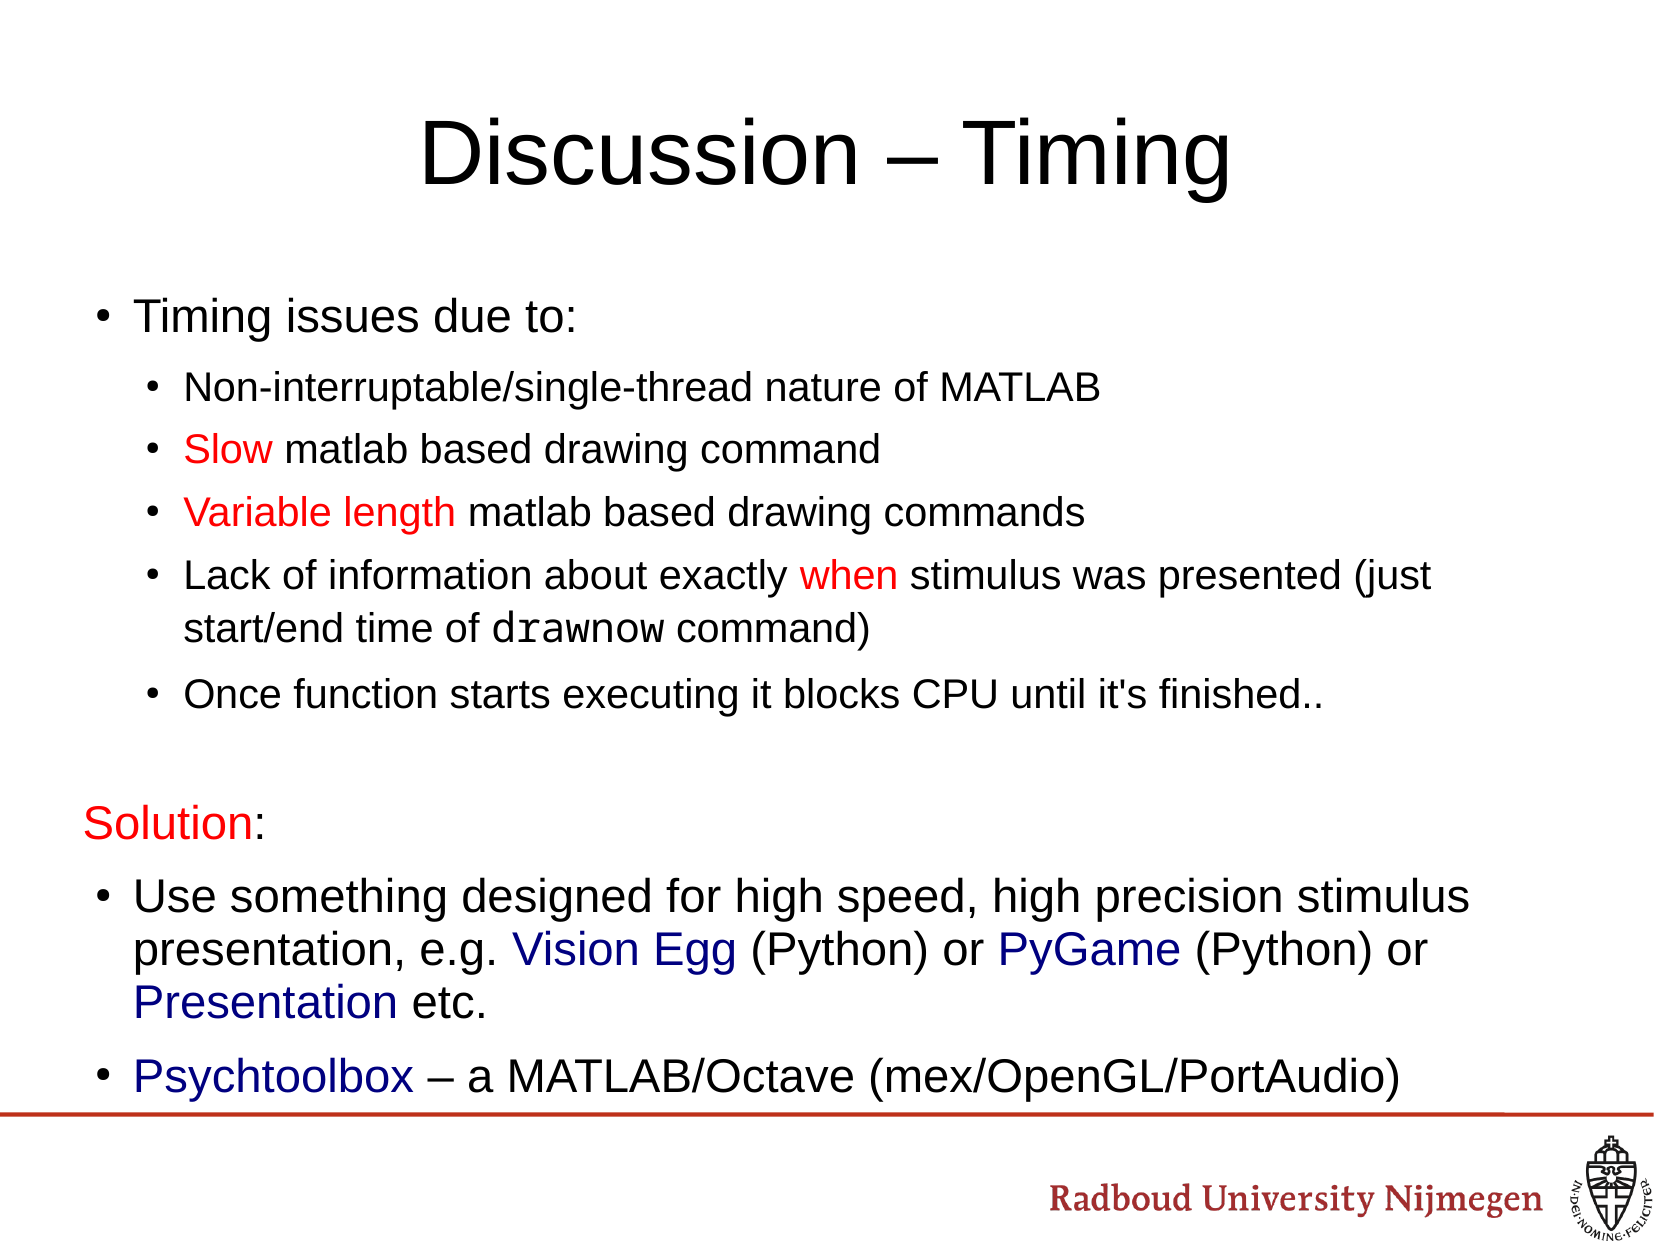

# Discussion – Timing
Timing issues due to:
Non-interruptable/single-thread nature of MATLAB
Slow matlab based drawing command
Variable length matlab based drawing commands
Lack of information about exactly when stimulus was presented (just start/end time of drawnow command)
Once function starts executing it blocks CPU until it's finished..
Solution:
Use something designed for high speed, high precision stimulus presentation, e.g. Vision Egg (Python) or PyGame (Python) or Presentation etc.
Psychtoolbox – a MATLAB/Octave (mex/OpenGL/PortAudio)